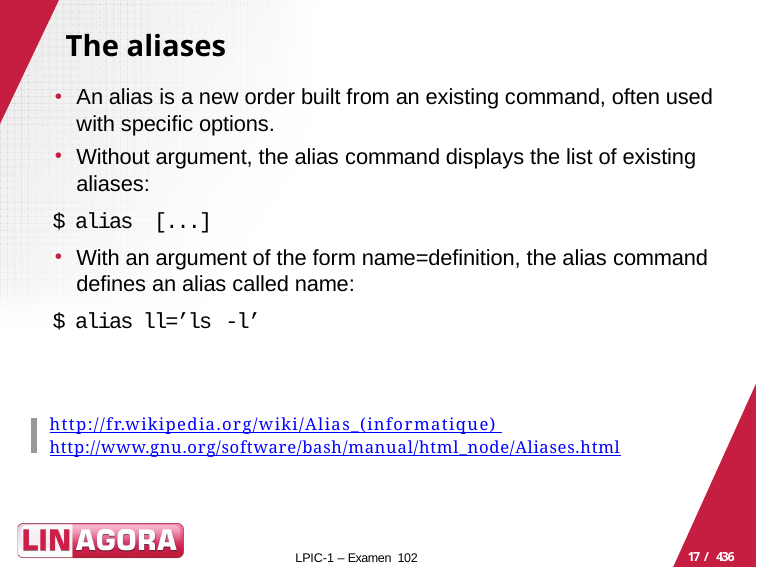

# The aliases
An alias is a new order built from an existing command, often used with specific options.
Without argument, the alias command displays the list of existing aliases:
$ alias [...]
With an argument of the form name=definition, the alias command defines an alias called name:
$ alias ll=’ls -l’
http://fr.wikipedia.org/wiki/Alias_(informatique) http://www.gnu.org/software/bash/manual/html_node/Aliases.html
LPIC-1 – Examen 102